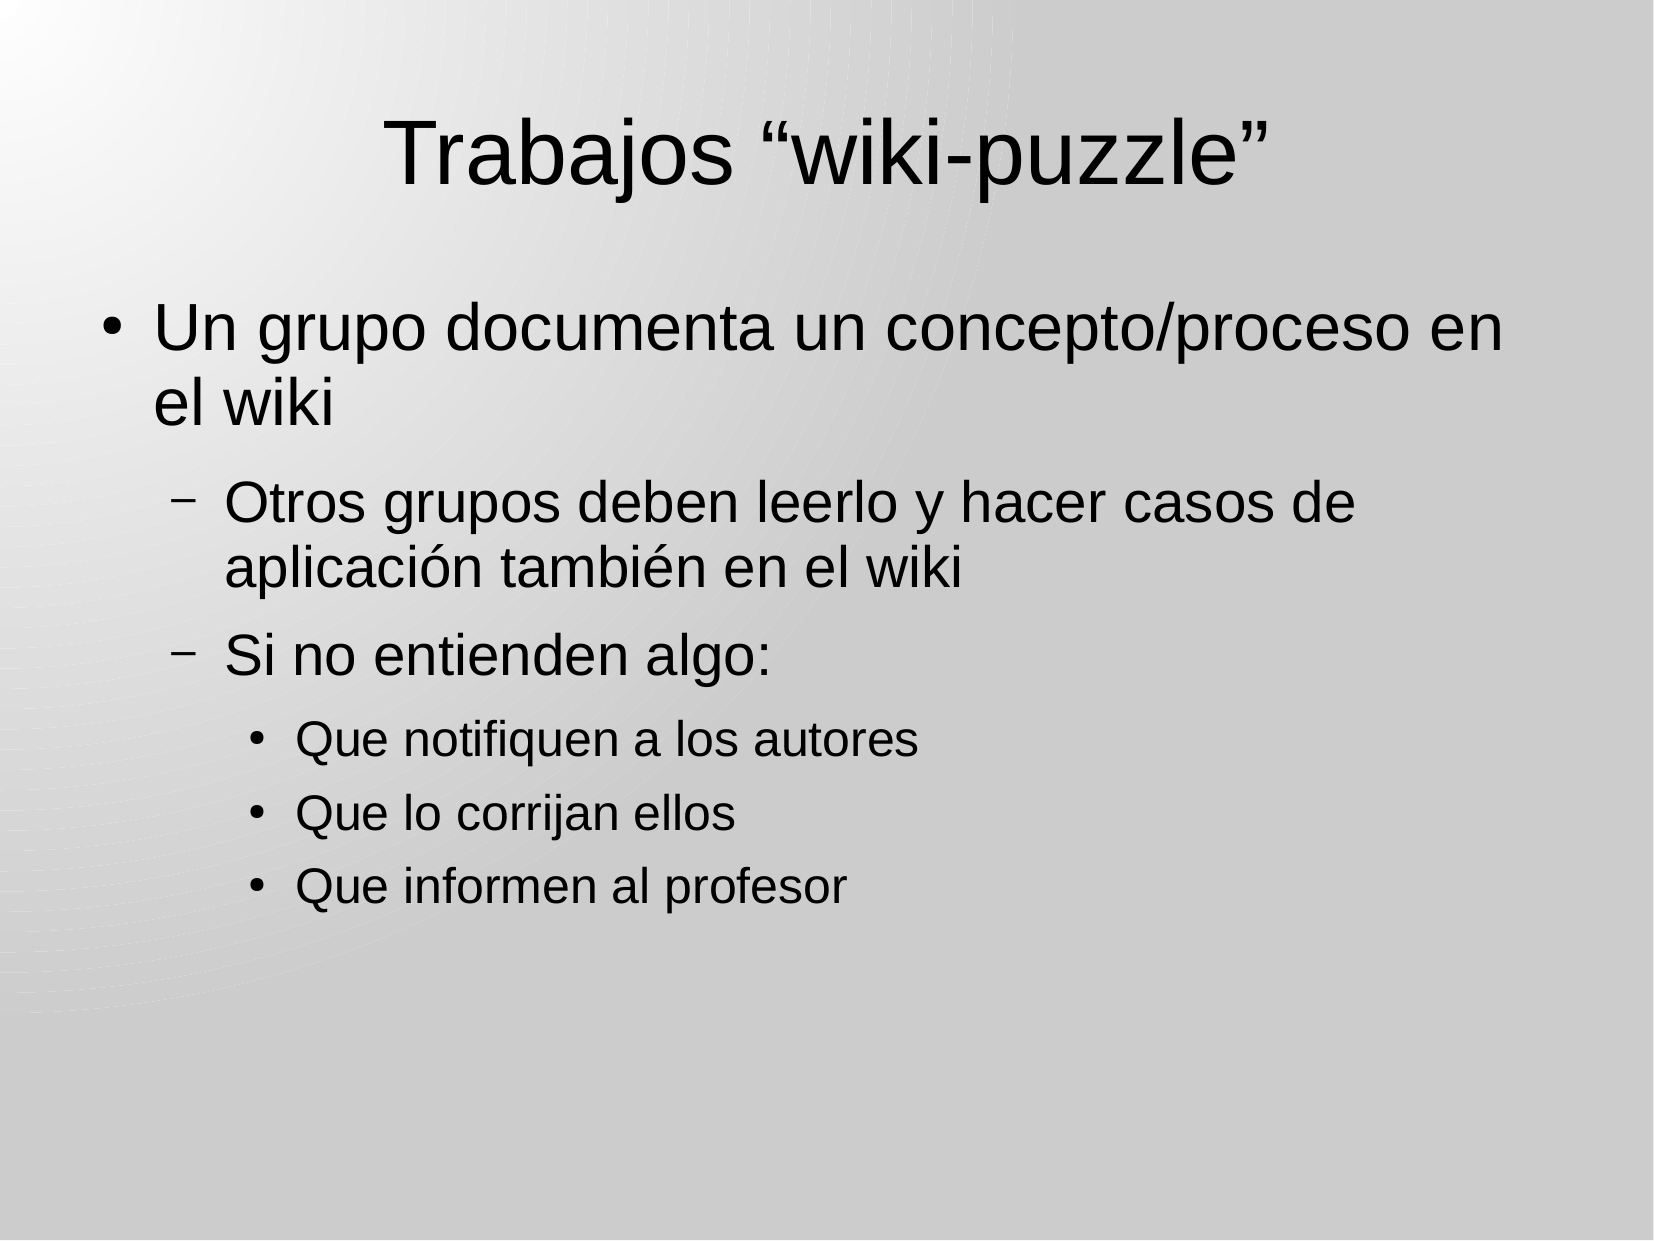

# Trabajos “wiki-puzzle”
Un grupo documenta un concepto/proceso en el wiki
Otros grupos deben leerlo y hacer casos de aplicación también en el wiki
Si no entienden algo:
Que notifiquen a los autores
Que lo corrijan ellos
Que informen al profesor